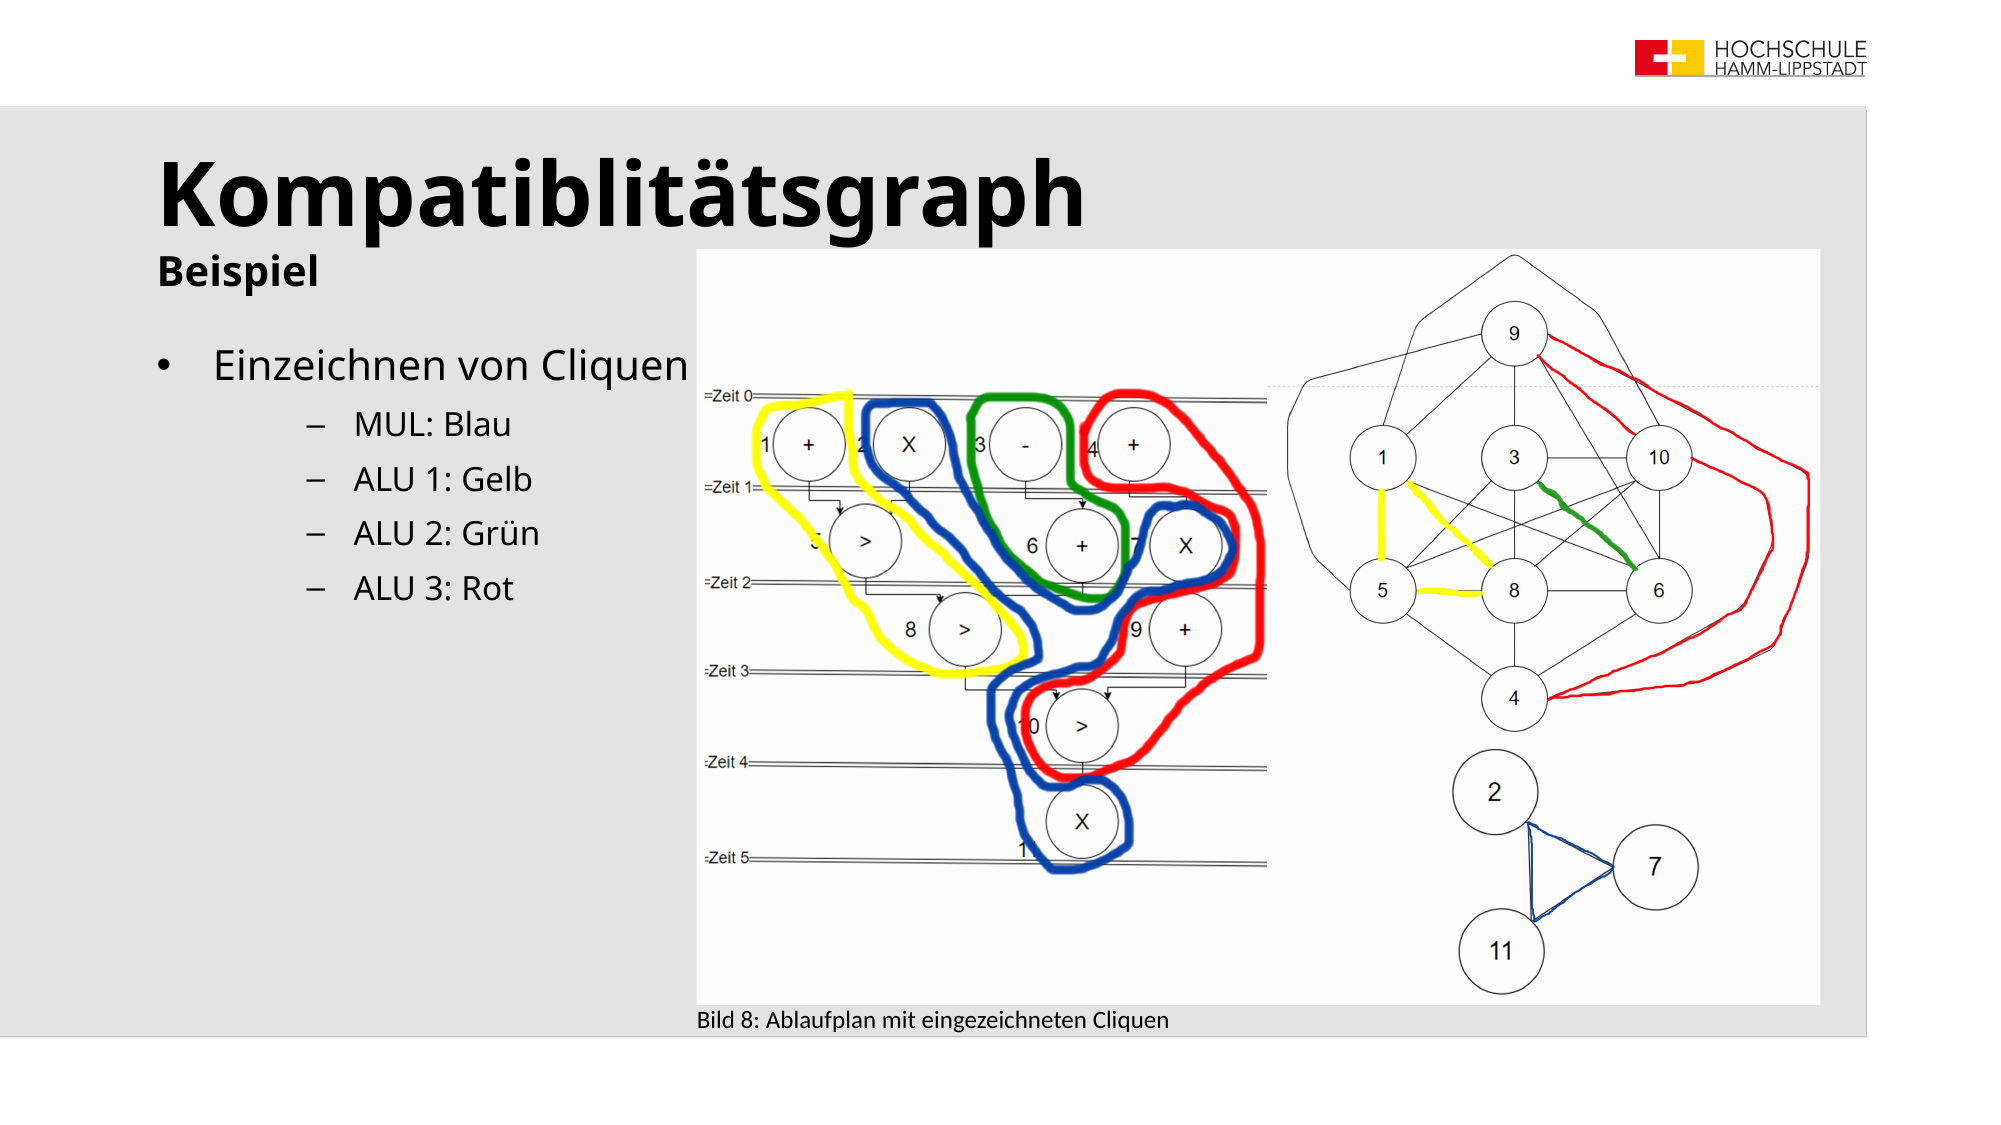

# Kompatiblitätsgraph Beispiel
Einzeichnen von Cliquen
MUL: Blau
ALU 1: Gelb
ALU 2: Grün
ALU 3: Rot
Bild 8: Ablaufplan mit eingezeichneten Cliquen